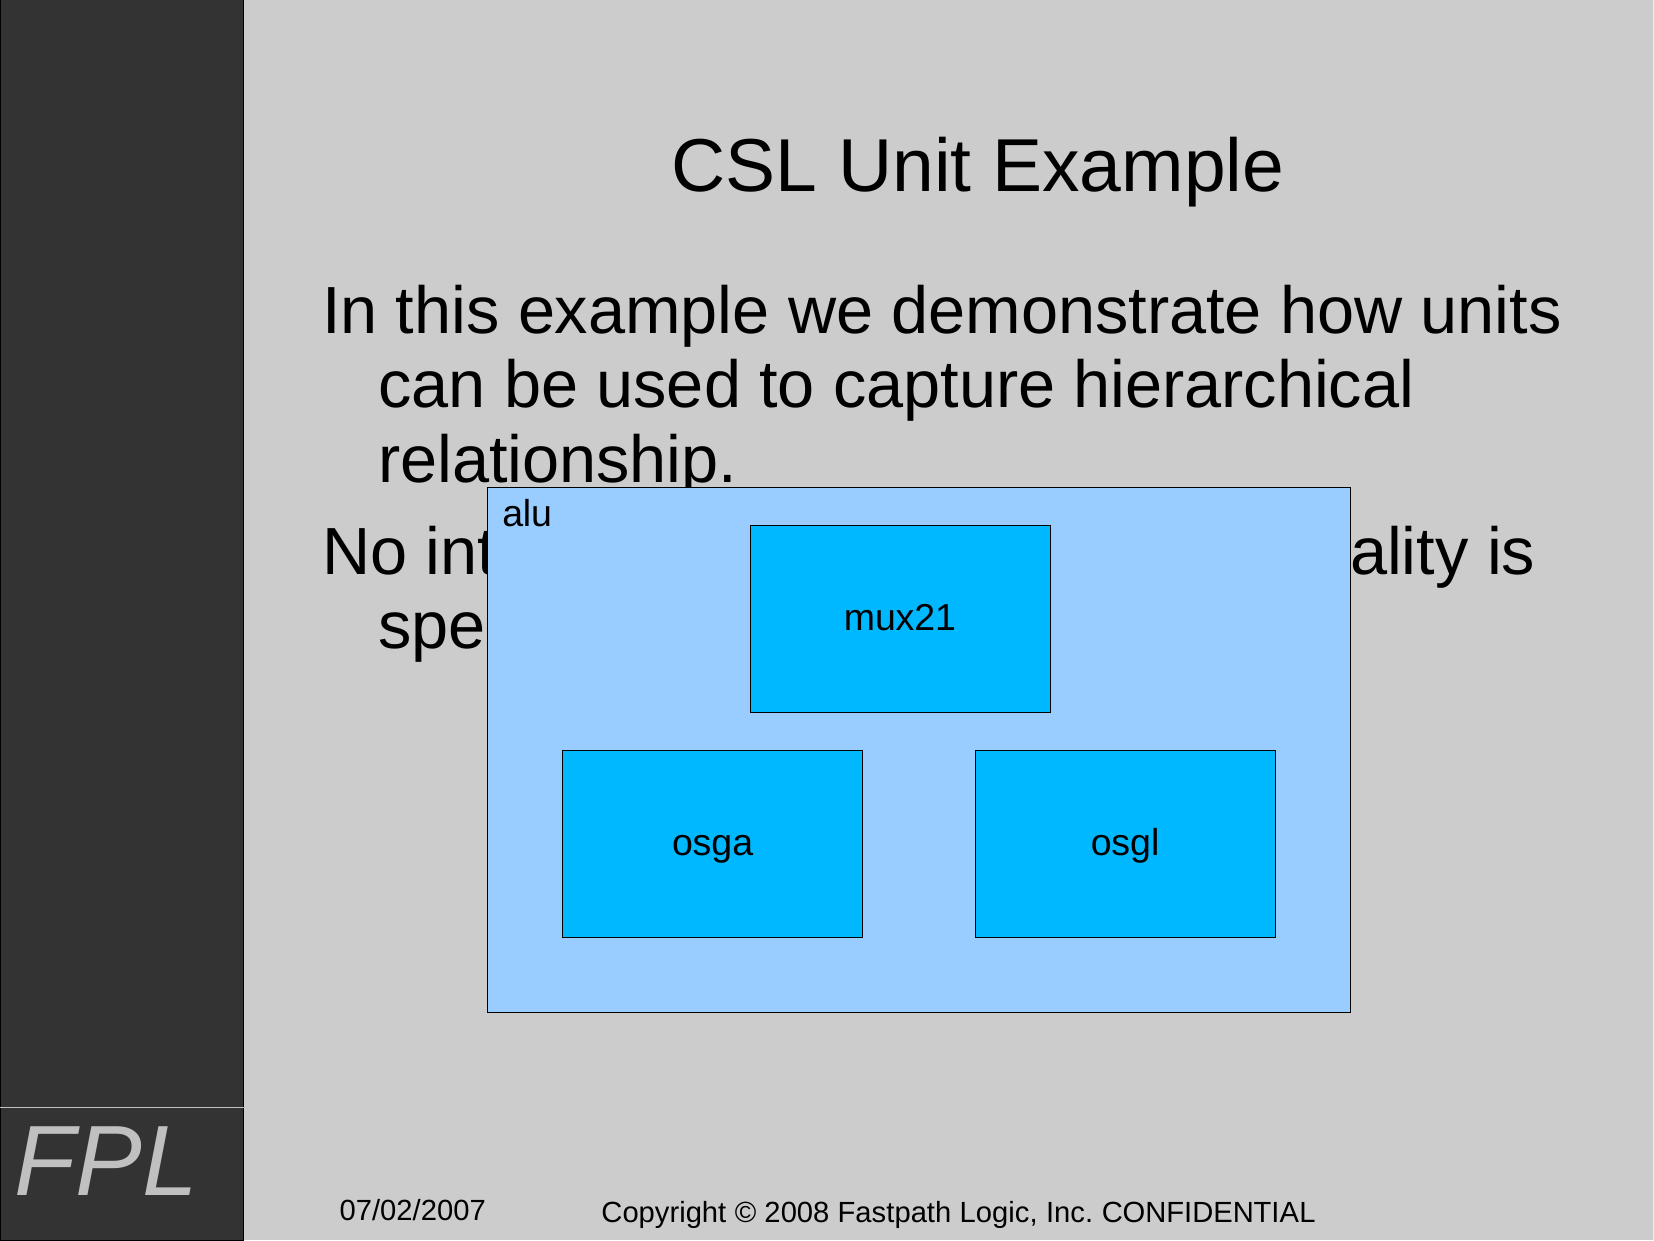

# CSL Unit Example
In this example we demonstrate how units can be used to capture hierarchical relationship.
No interconnection and no functionality is specified for the units.
alu
mux21
osga
osgl
07/02/2007
© 2007 FASTPATH LOGIC INC.